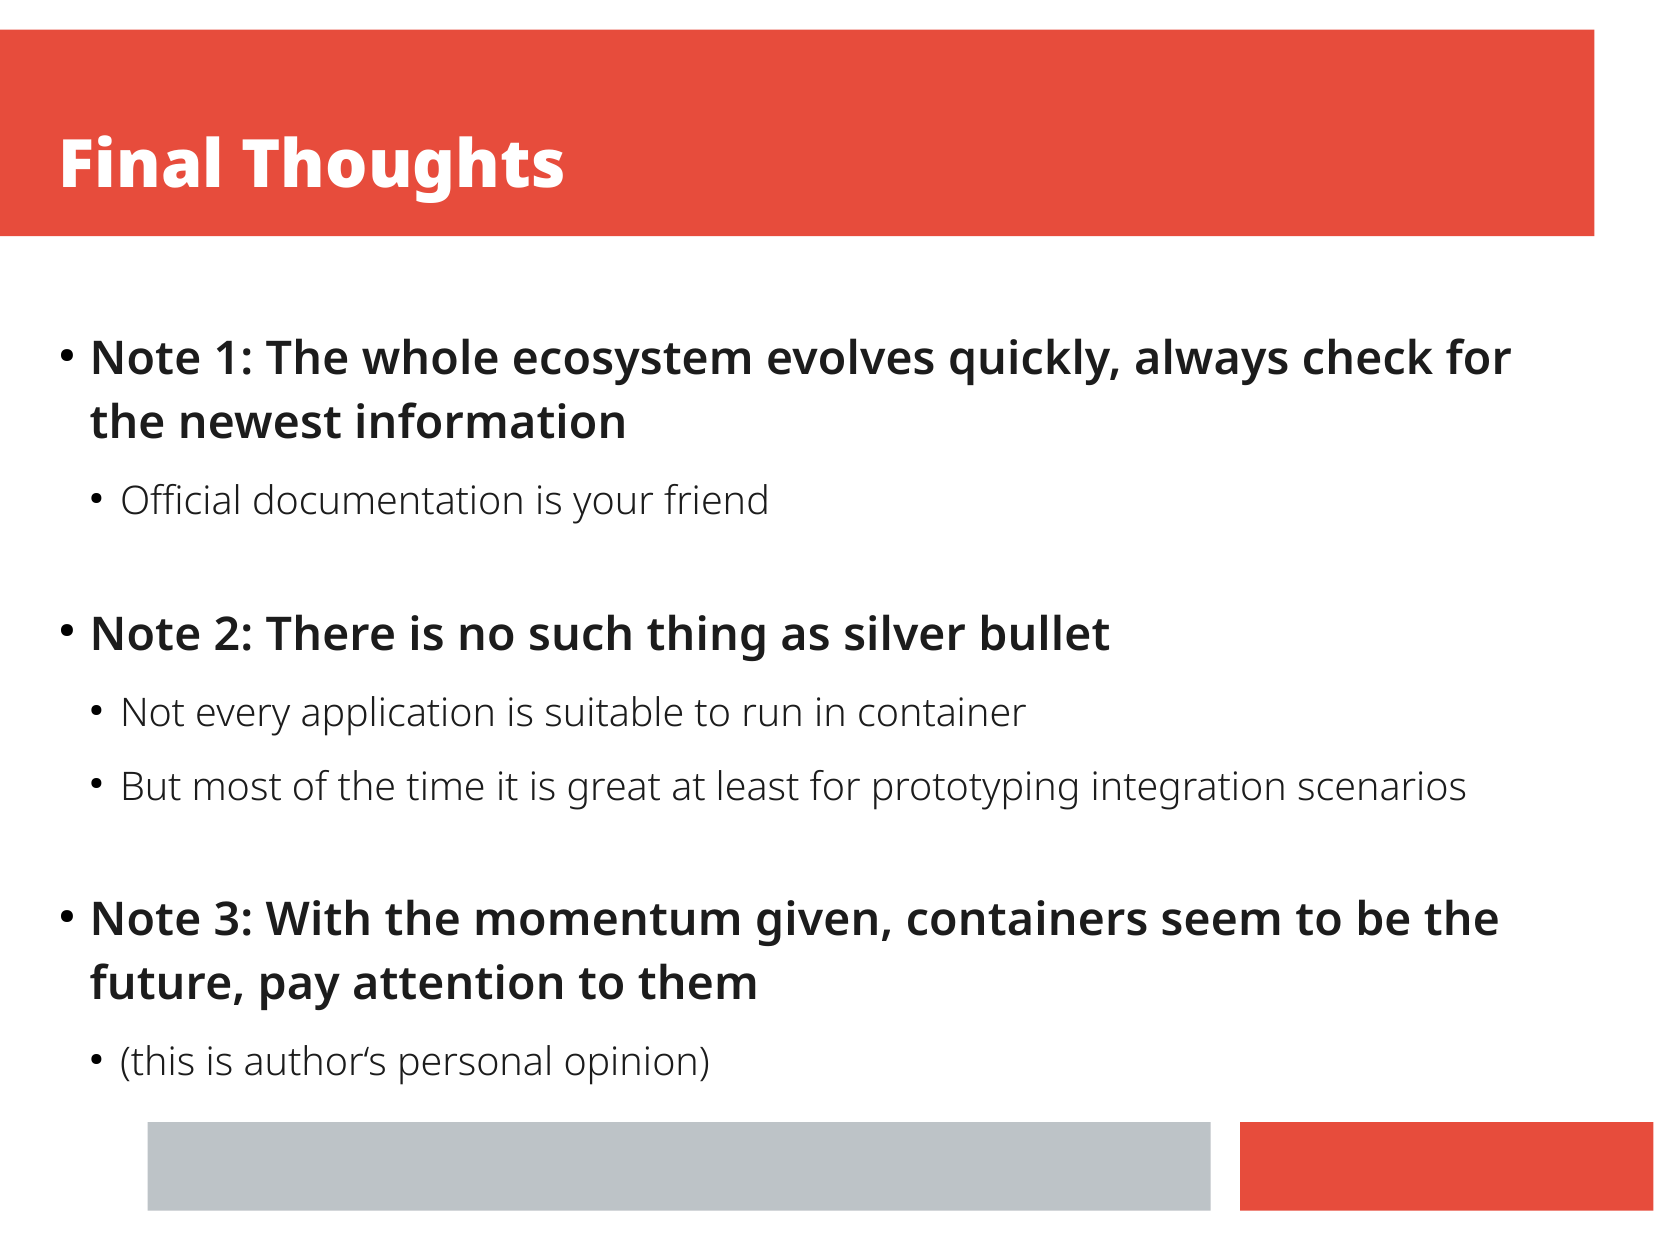

# Final Thoughts
Note 1: The whole ecosystem evolves quickly, always check for the newest information
Official documentation is your friend
Note 2: There is no such thing as silver bullet
Not every application is suitable to run in container
But most of the time it is great at least for prototyping integration scenarios
Note 3: With the momentum given, containers seem to be the future, pay attention to them
(this is author‘s personal opinion)